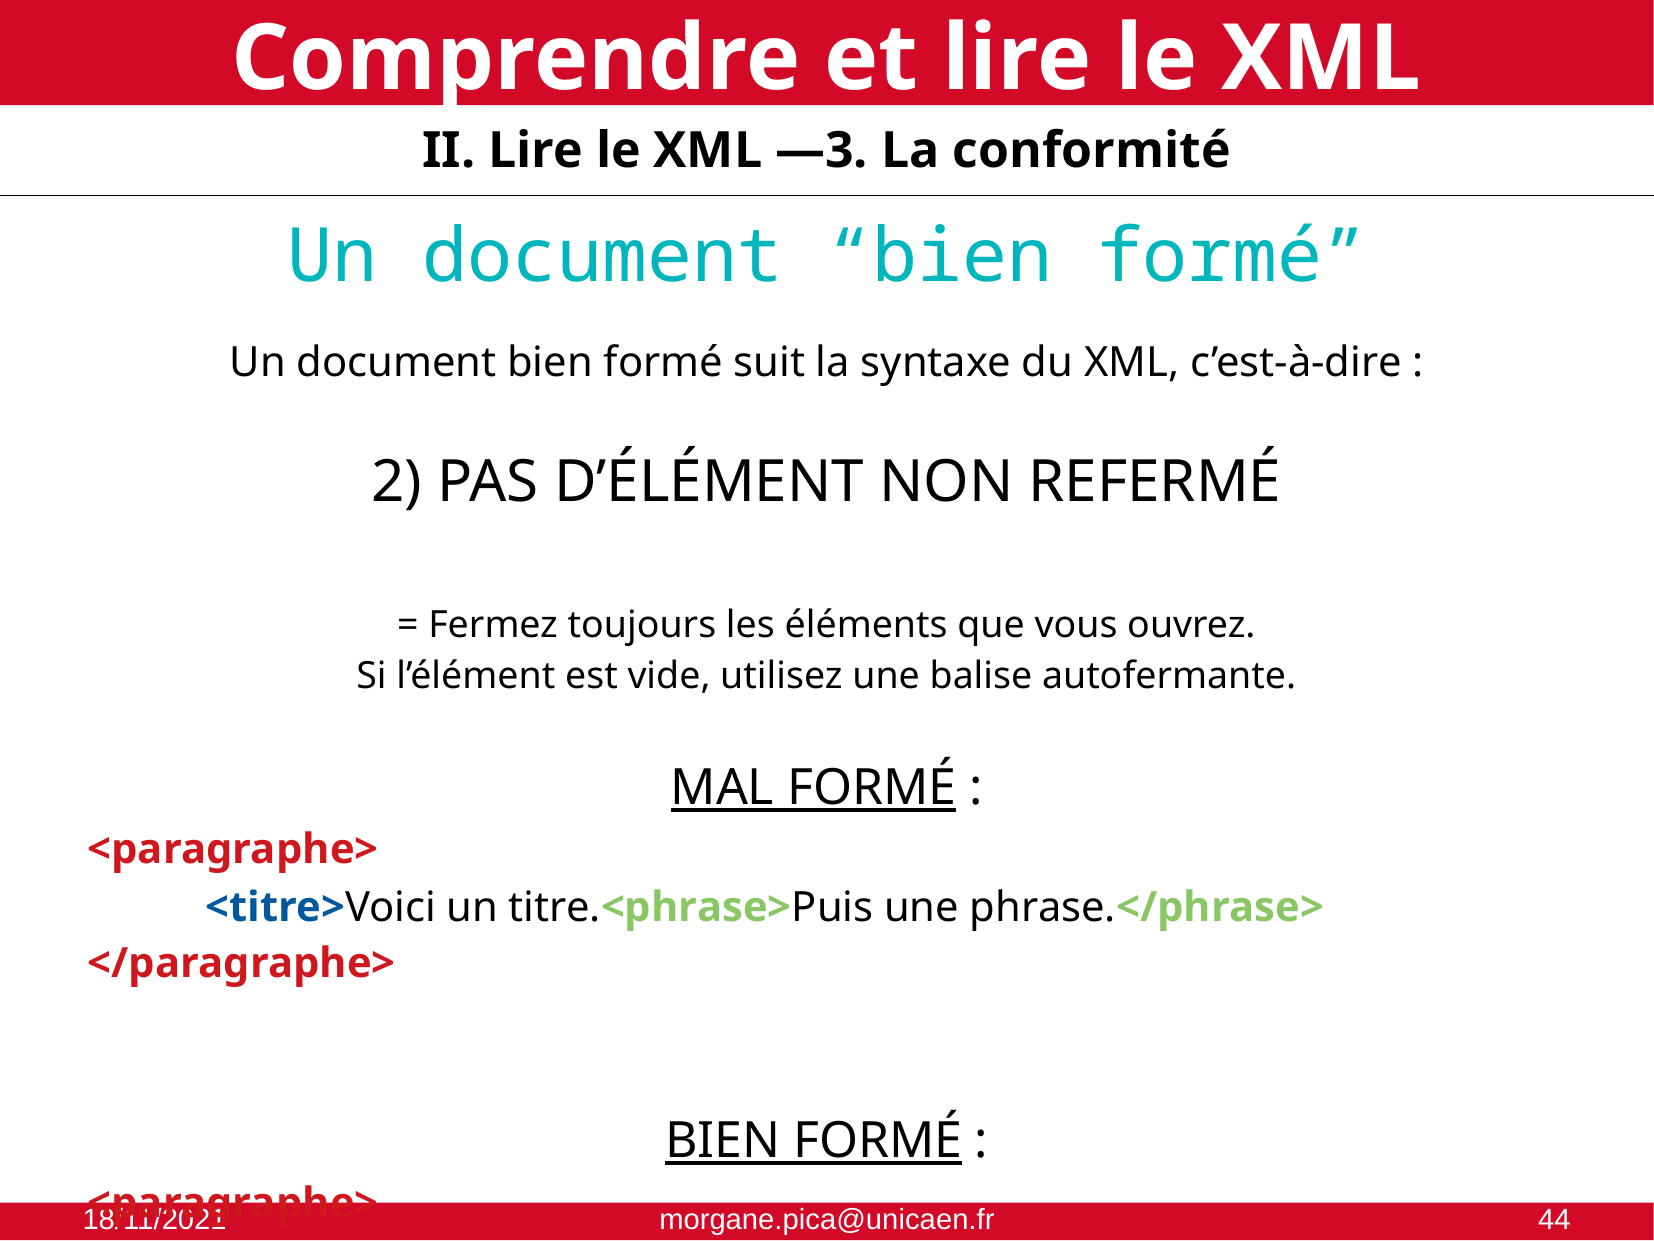

# Comprendre et lire le XML
II. Lire le XML —3. La conformité
Un document “bien formé”
Un document bien formé suit la syntaxe du XML, c’est-à-dire :
2) PAS D’ÉLÉMENT NON REFERMÉ
= Fermez toujours les éléments que vous ouvrez.
Si l’élément est vide, utilisez une balise autofermante.
MAL FORMÉ :
<paragraphe>
<titre>Voici un titre.<phrase>Puis une phrase.</phrase>
</paragraphe>
BIEN FORMÉ :
<paragraphe>
<titre>Voici un titre.</titre><phrase>Puis une phrase.</phrase>
</paragraphe>
18/11/2021
morgane.pica@unicaen.fr
44